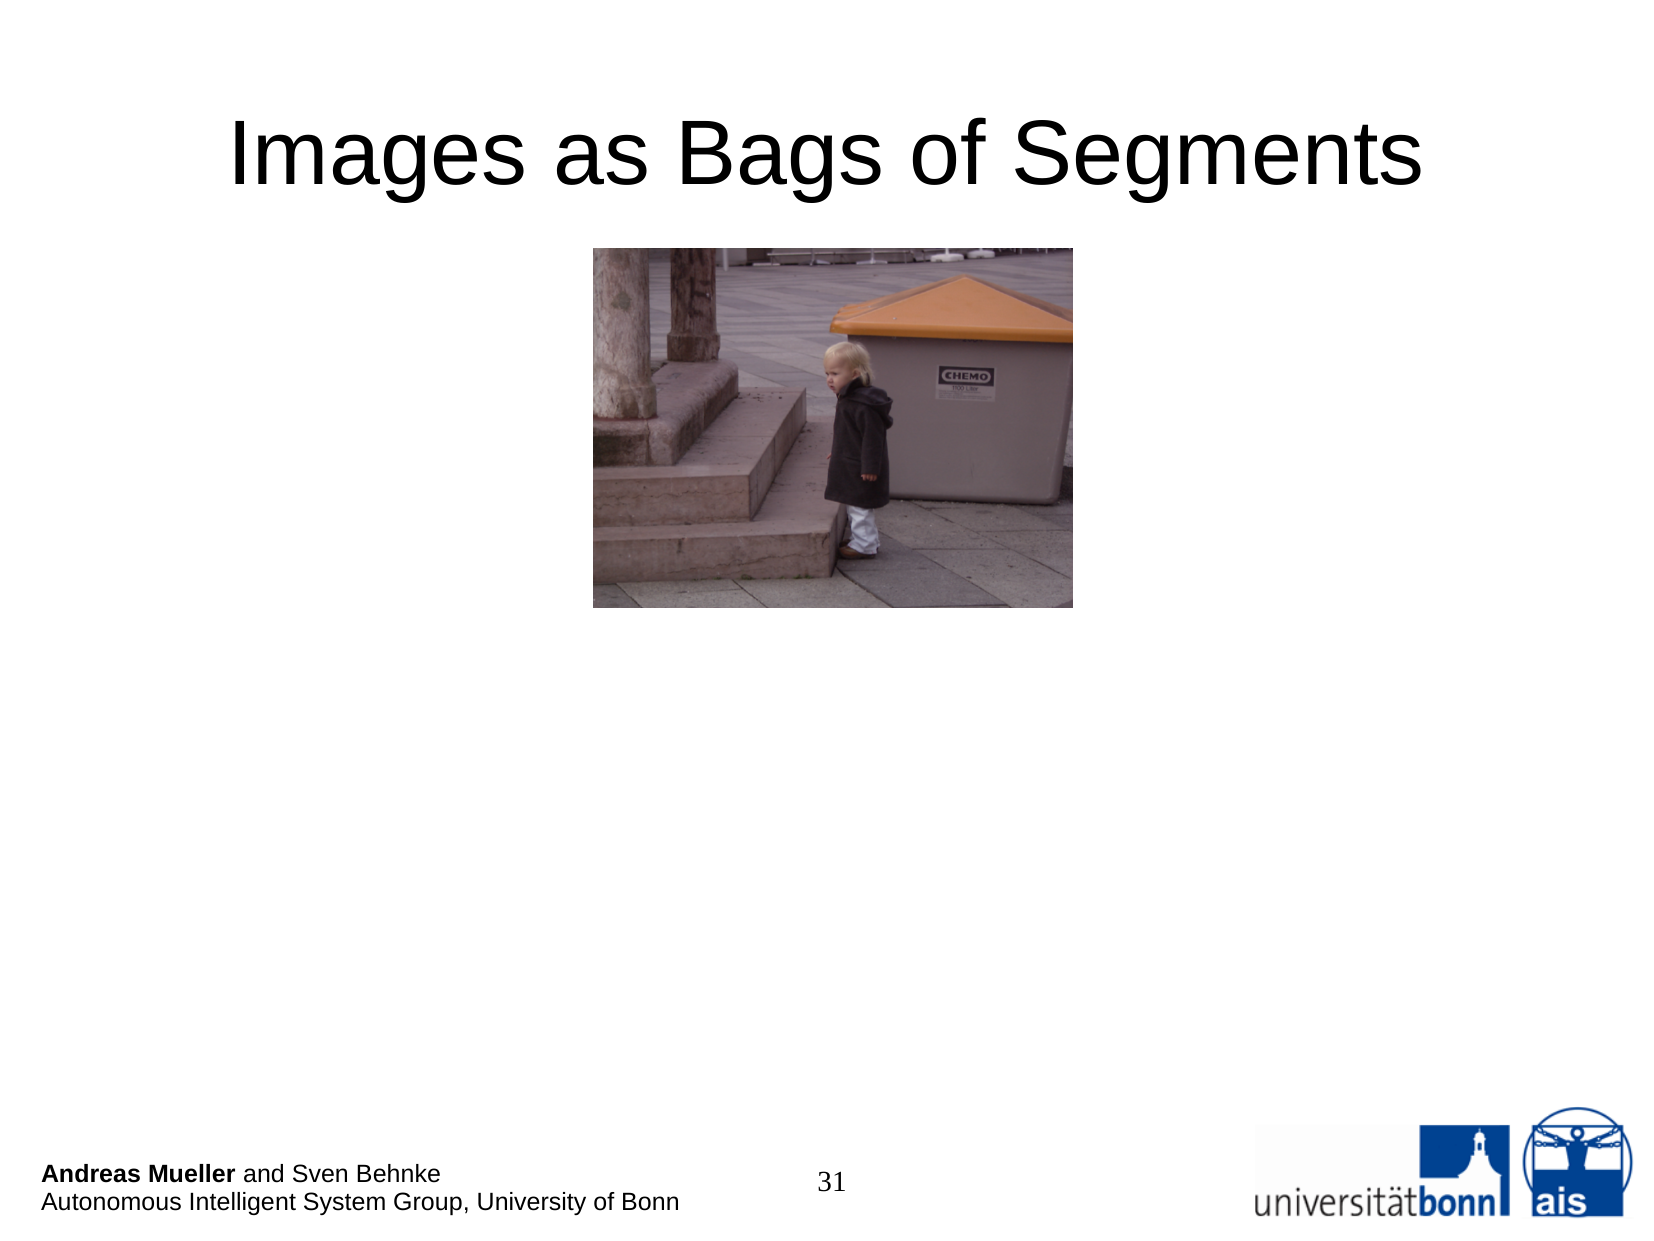

# Images as Bags of Segments
Andreas Mueller, Sven Behnke University of Bonn
31